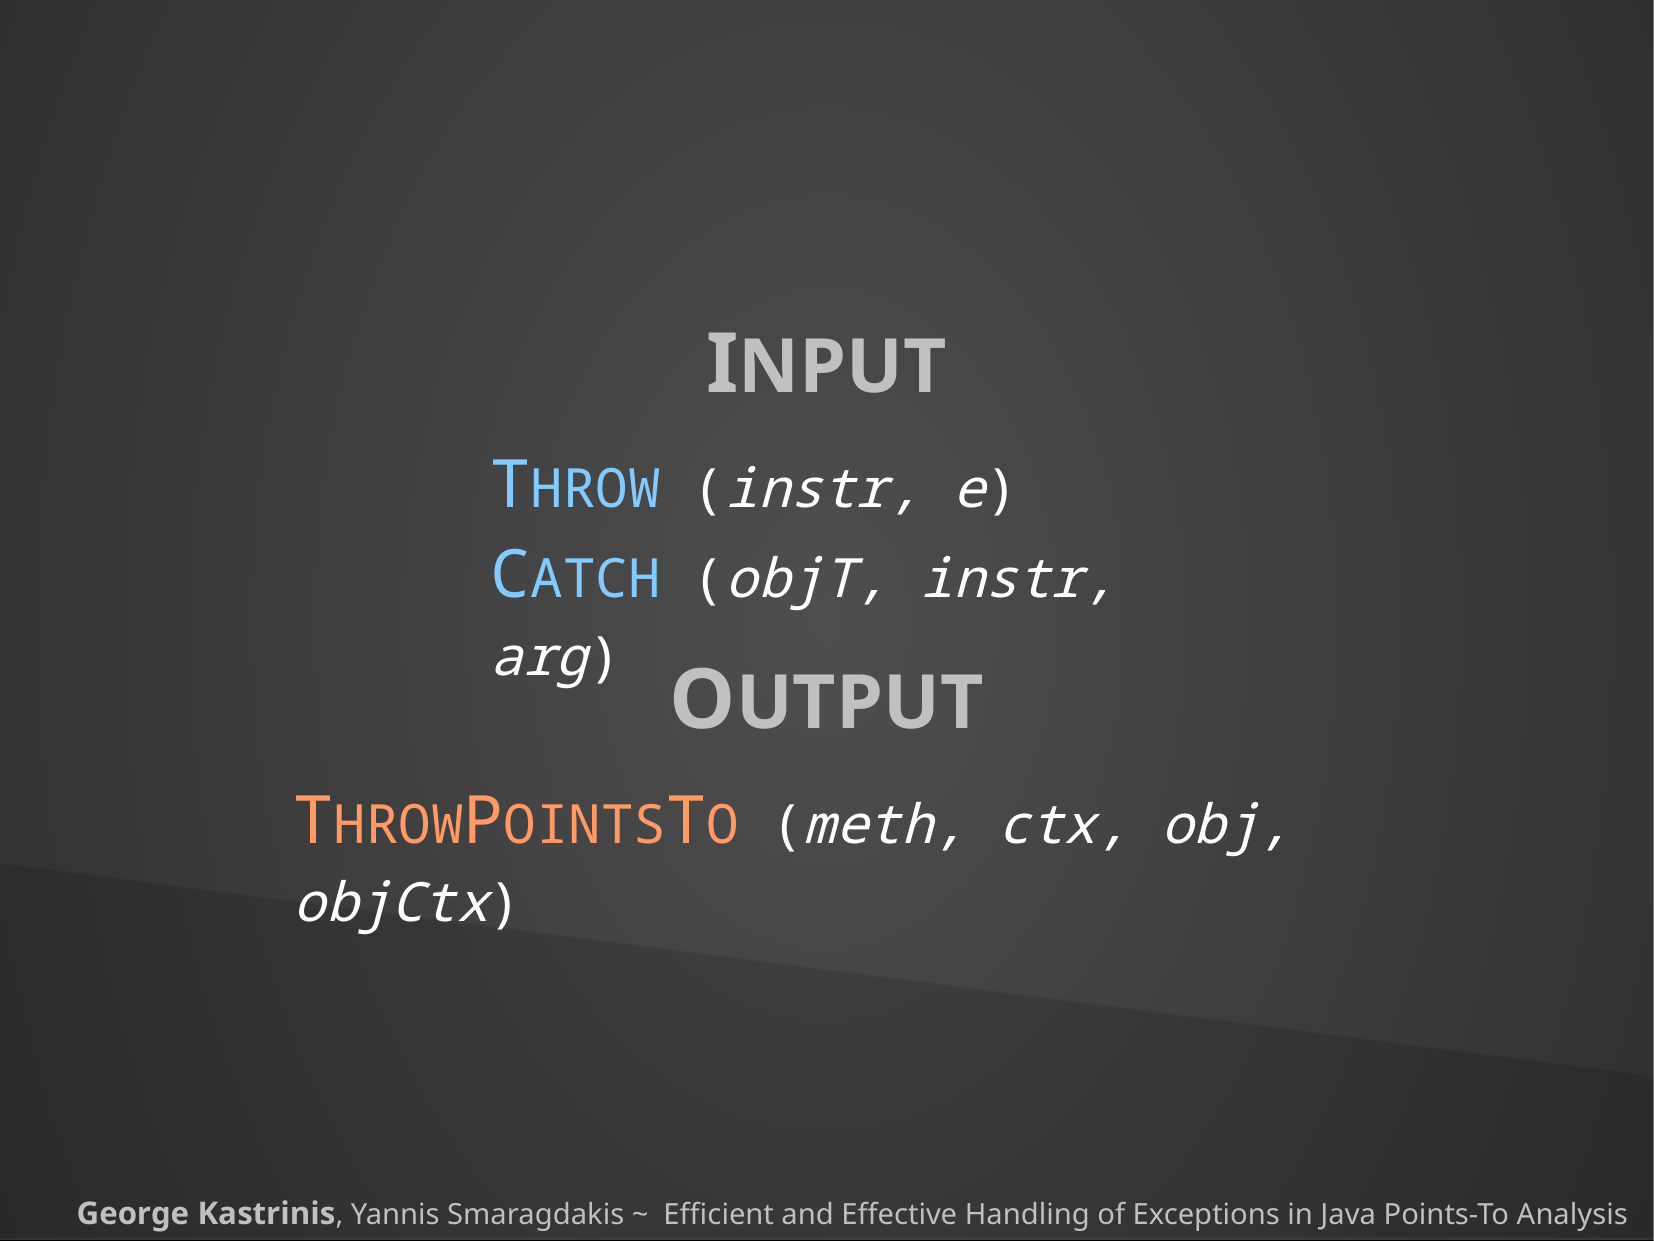

INPUT
THROW (instr, e)
CATCH (objT, instr, arg)
OUTPUT
THROWPOINTSTO (meth, ctx, obj, objCtx)